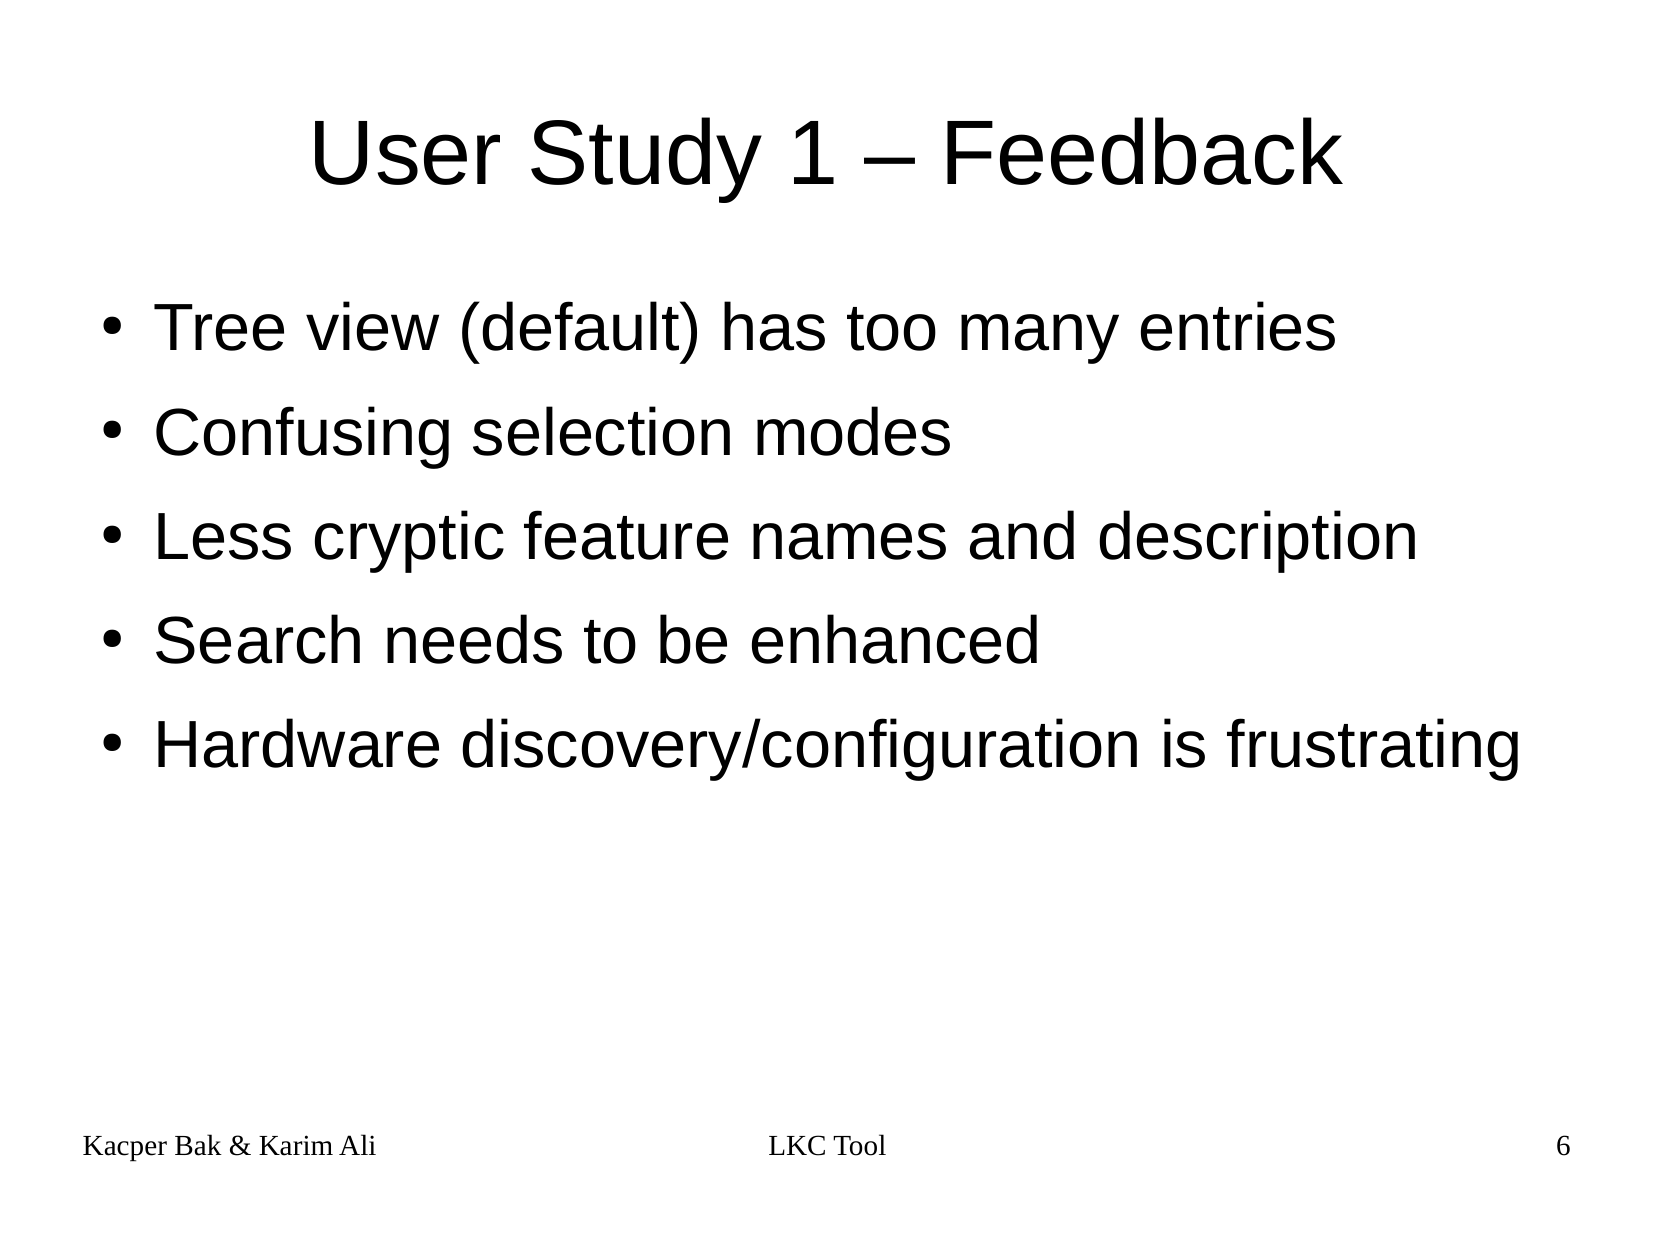

# User Study 1 – Feedback
Tree view (default) has too many entries
Confusing selection modes
Less cryptic feature names and description
Search needs to be enhanced
Hardware discovery/configuration is frustrating
Kacper Bak & Karim Ali
LKC Tool
6